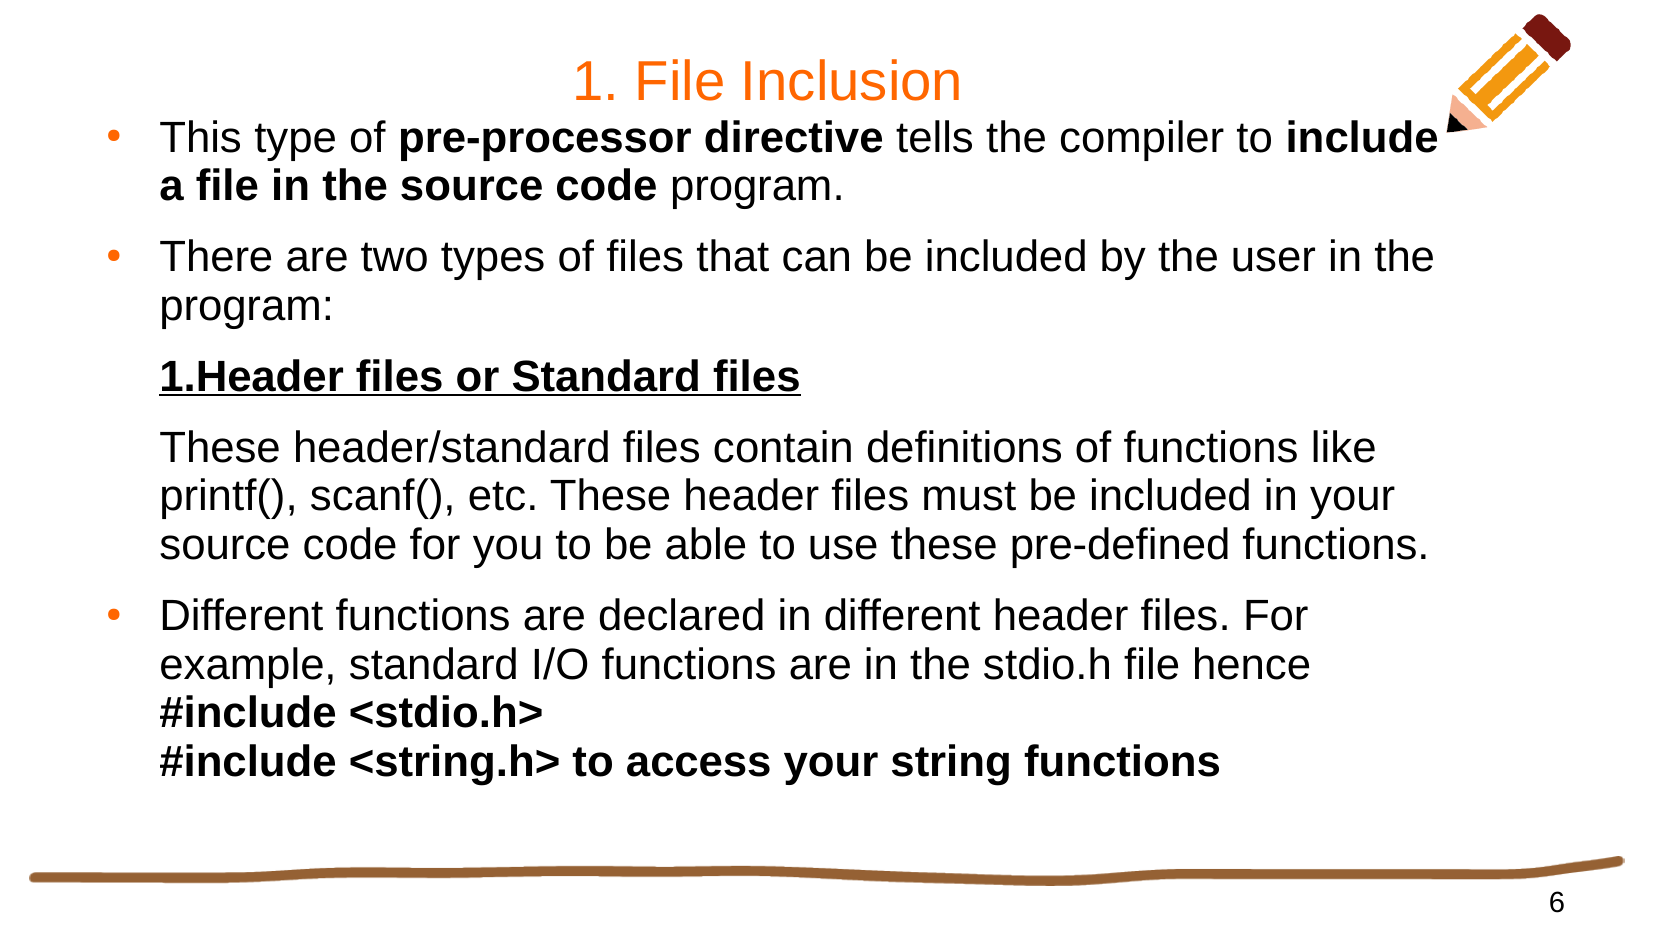

# 1. File Inclusion
This type of pre-processor directive tells the compiler to include a file in the source code program.
There are two types of files that can be included by the user in the program:
1.Header files or Standard files
These header/standard files contain definitions of functions like printf(), scanf(), etc. These header files must be included in your source code for you to be able to use these pre-defined functions.
Different functions are declared in different header files. For example, standard I/O functions are in the stdio.h file hence #include <stdio.h>
#include <string.h> to access your string functions
6